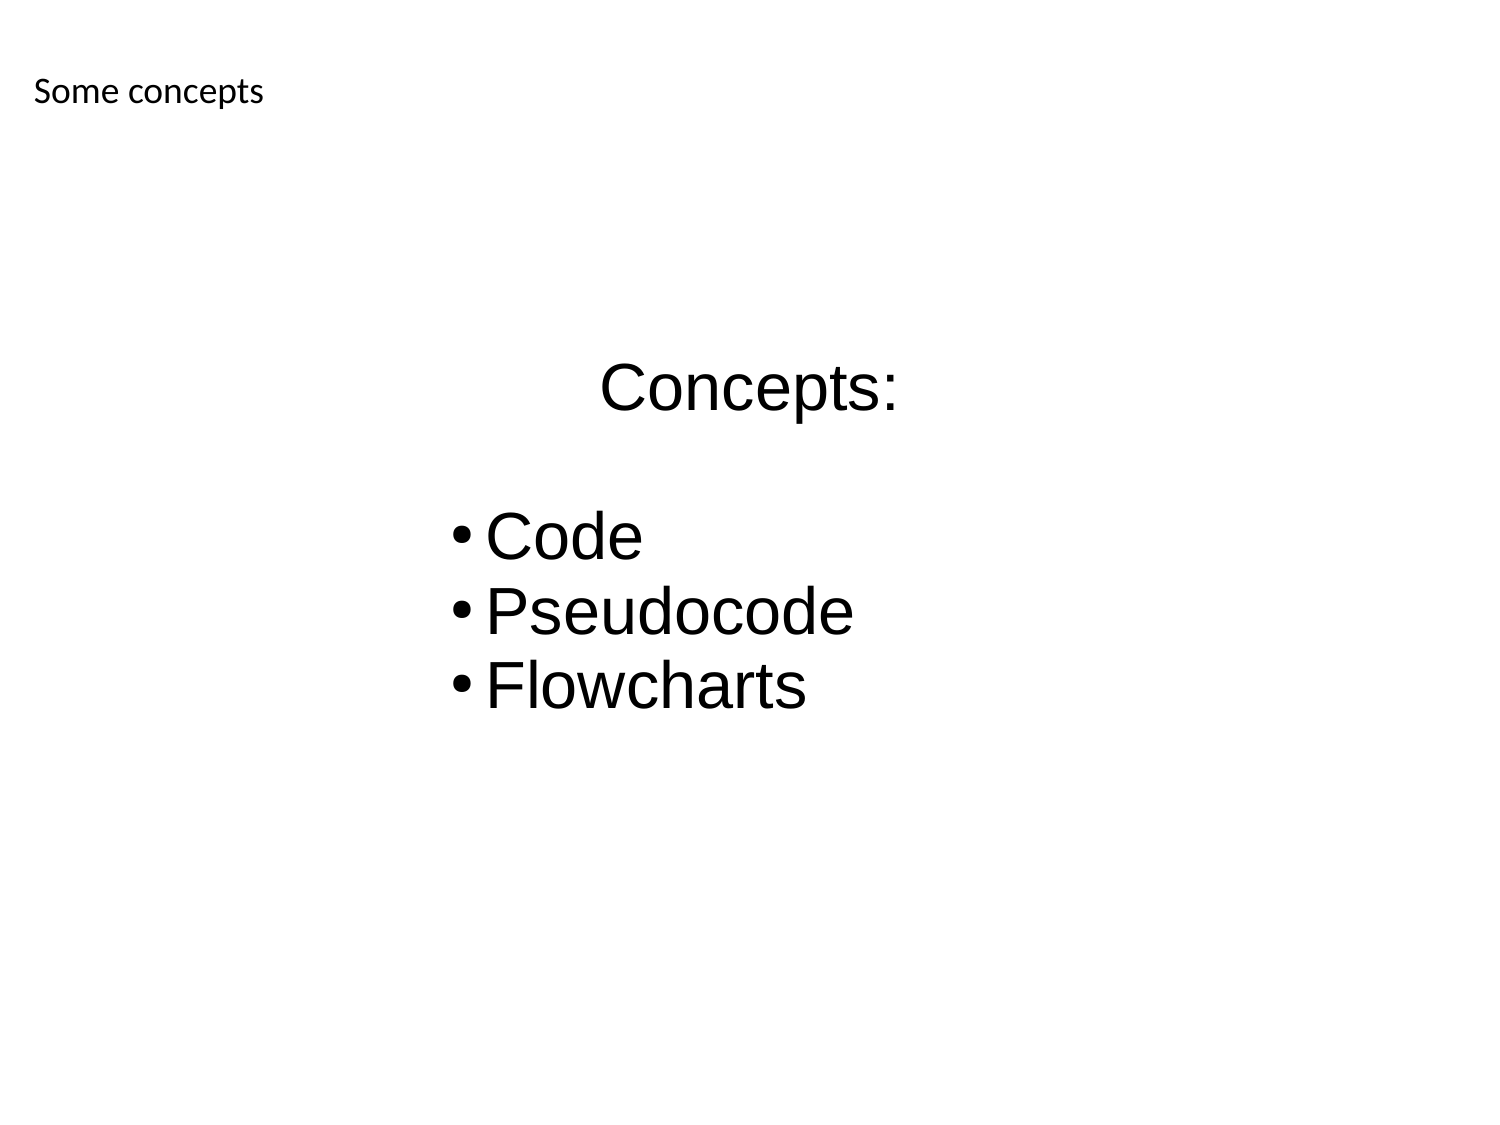

# Some concepts
Concepts:
Code
Pseudocode
Flowcharts